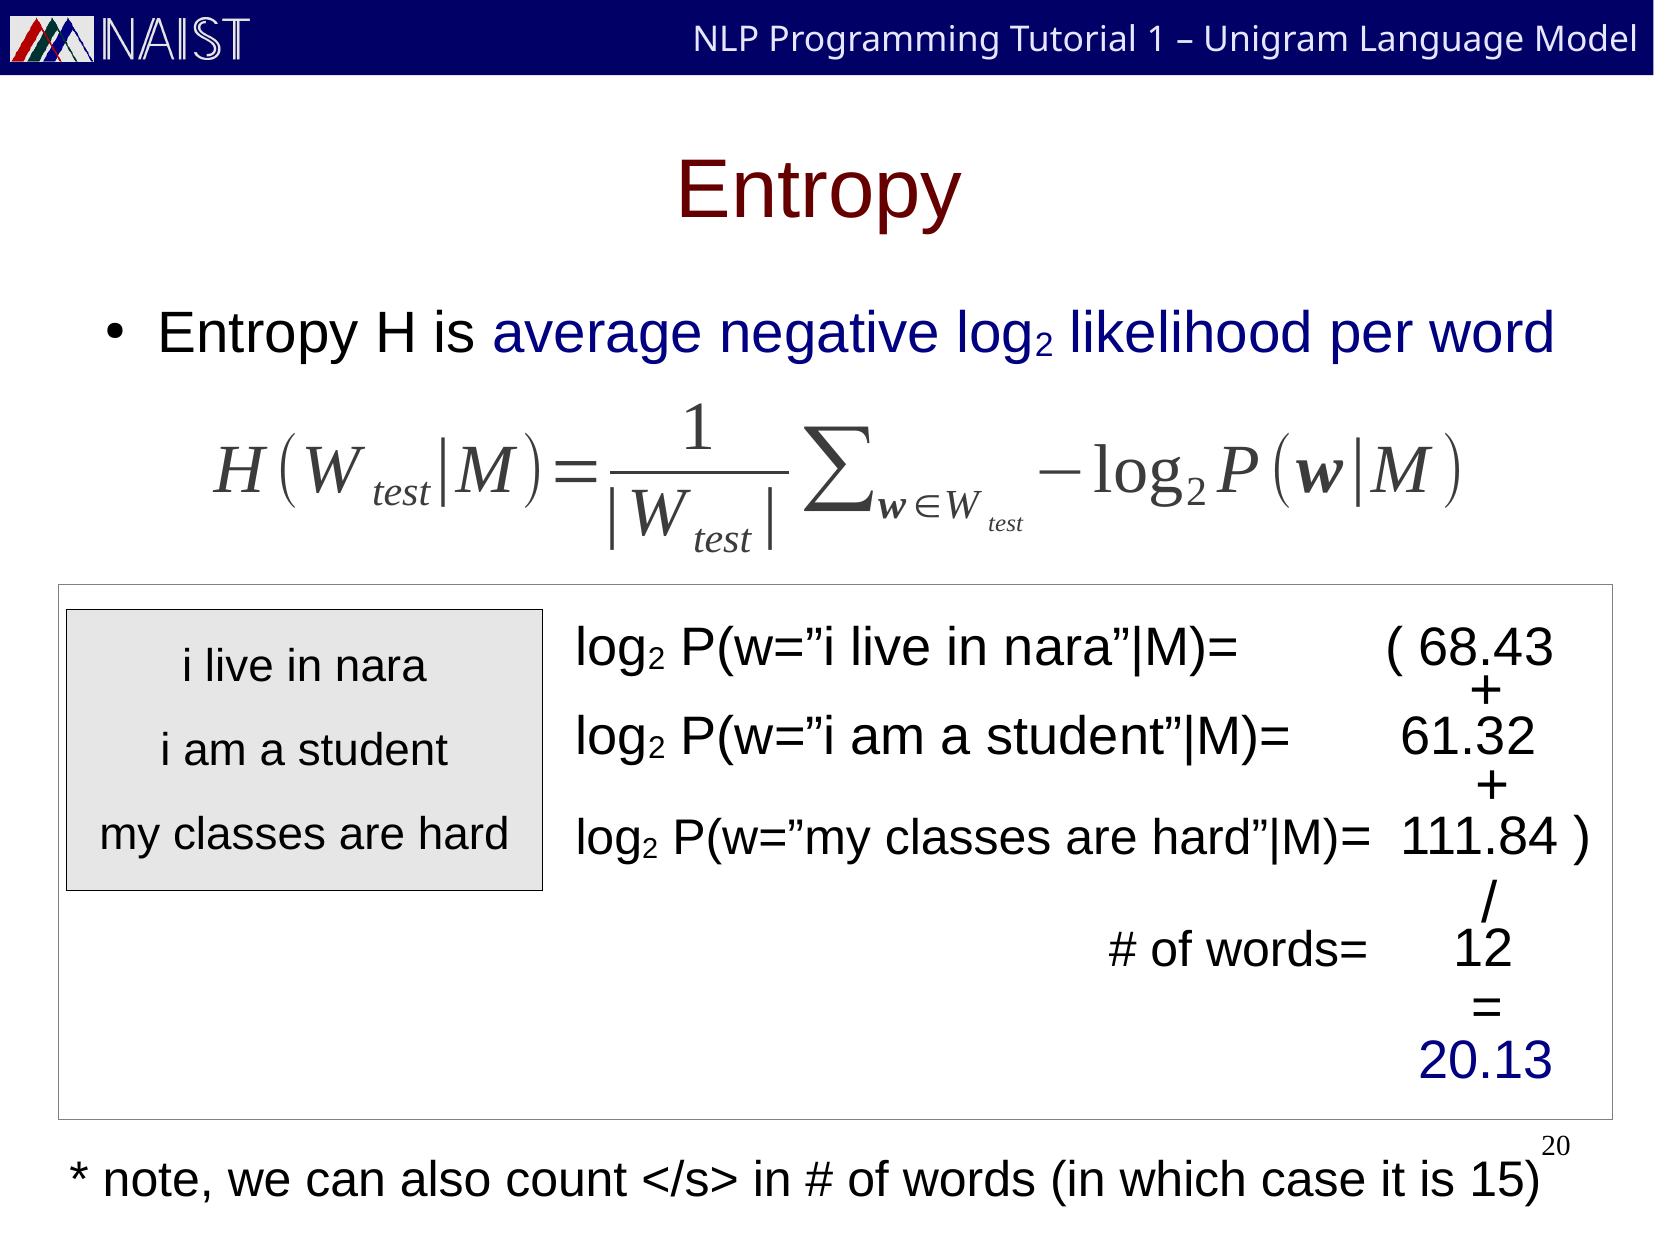

# Entropy
Entropy H is average negative log2 likelihood per word
i live in nara
i am a student
my classes are hard
log2 P(w=”i live in nara”|M)= 	 ( 68.43
+
log2 P(w=”i am a student”|M)= 		61.32
+
log2 P(w=”my classes are hard”|M)= 	111.84 )
/
12
# of words=
=
20.13
20
* note, we can also count </s> in # of words (in which case it is 15)